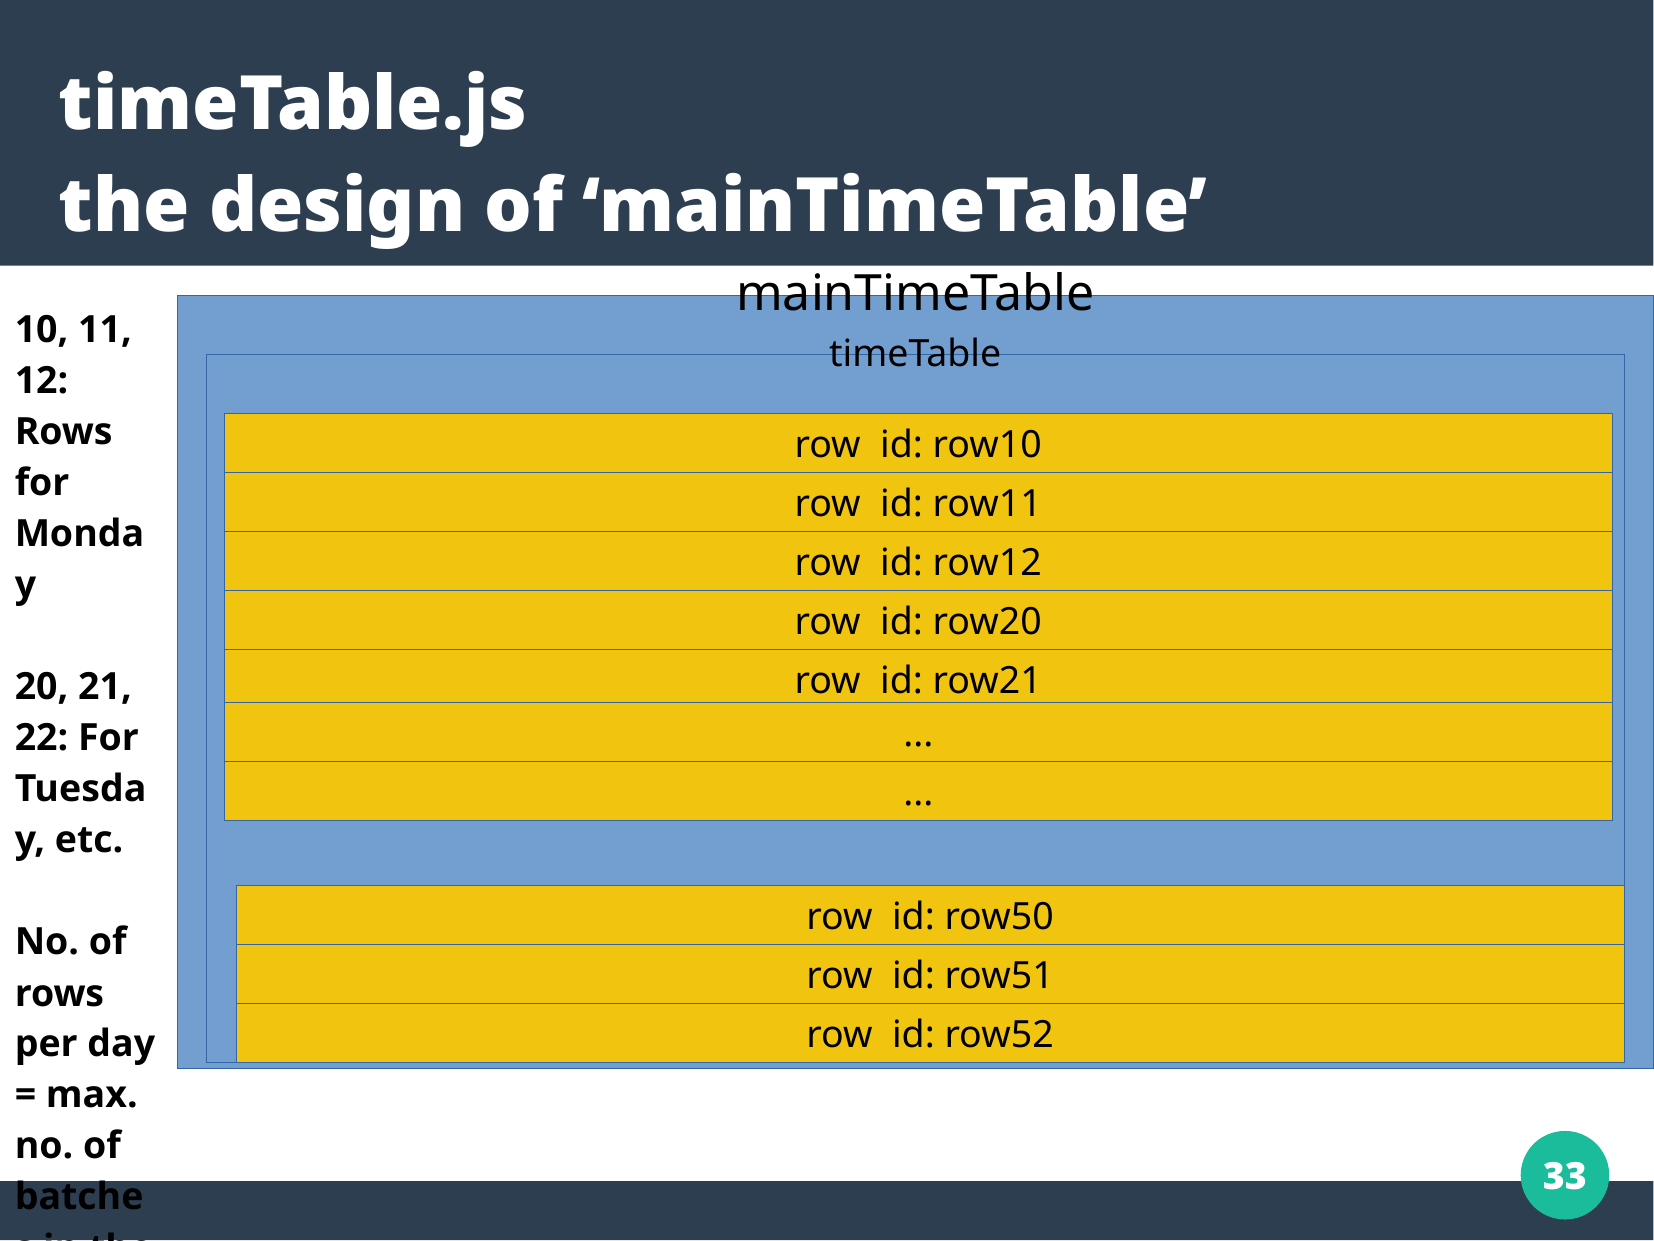

# timeTable.js the design of ‘mainTimeTable’
10, 11, 12: Rows for Monday
20, 21, 22: For Tuesday, etc.
No. of rows per day = max. no. of batches in the class
mainTimeTable
timeTable
row id: row10
row id: row11
row id: row12
row id: row20
row id: row21
...
...
row id: row50
row id: row51
row id: row52
33